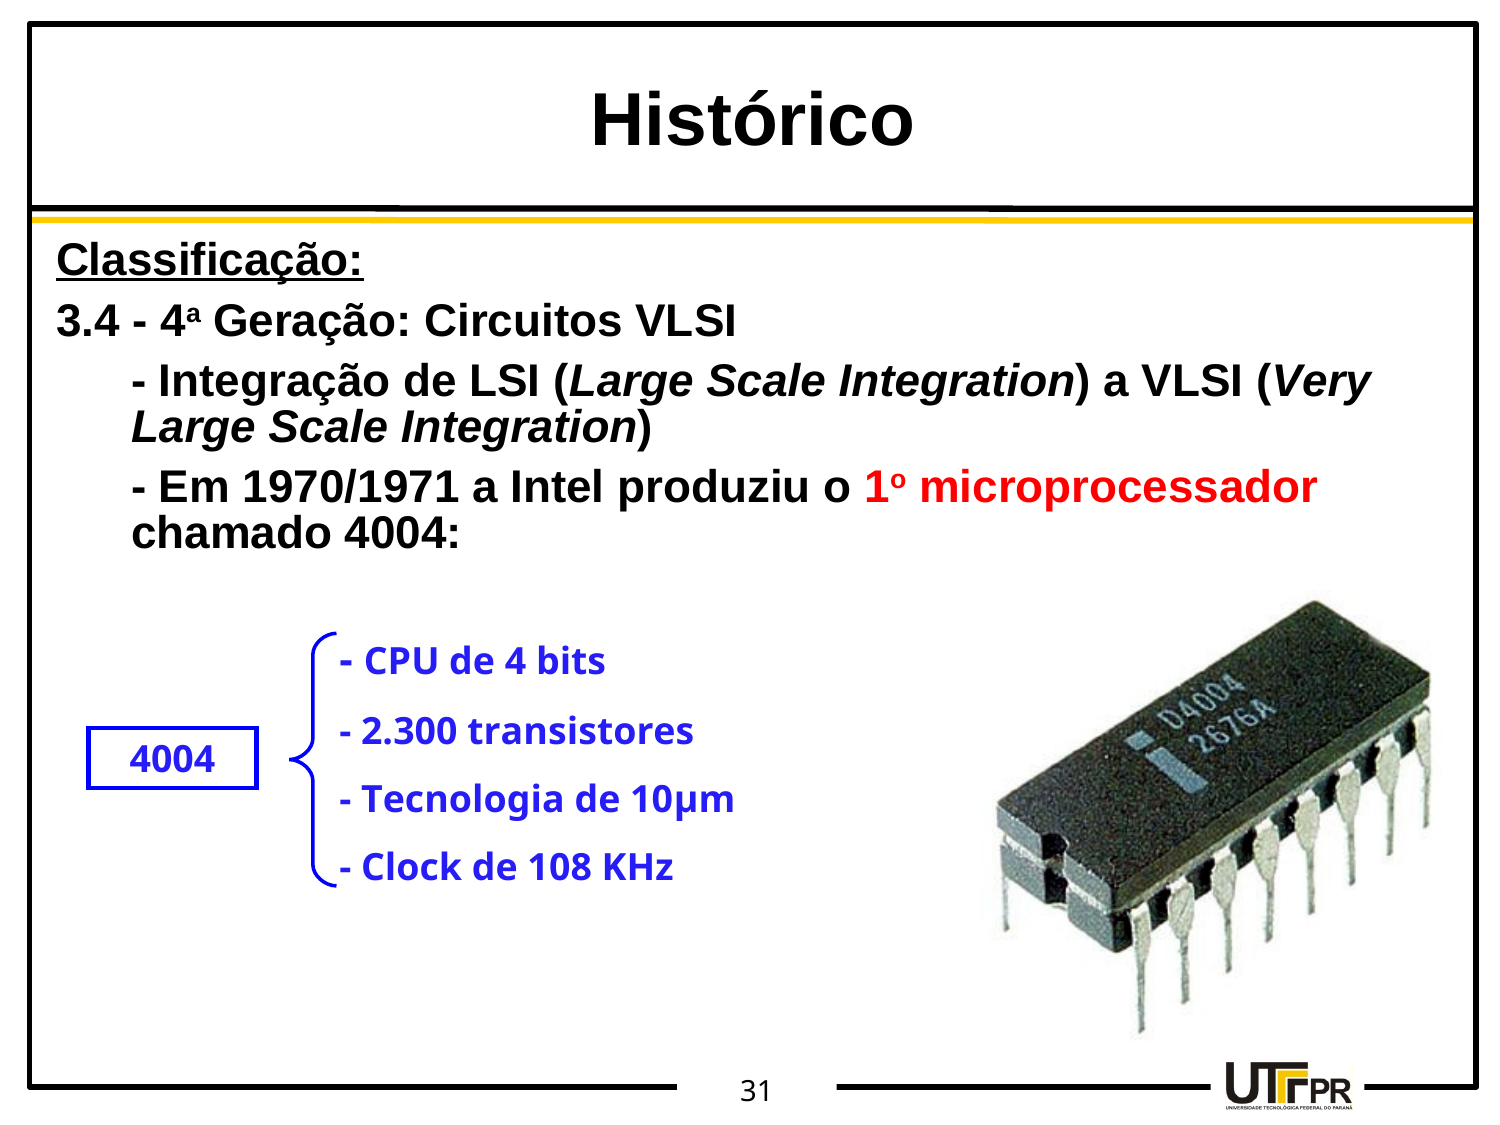

Histórico
# Classificação:
3.4 - 4a Geração: Circuitos VLSI
	- Integração de LSI (Large Scale Integration) a VLSI (Very Large Scale Integration)
	- Em 1970/1971 a Intel produziu o 1o microprocessador chamado 4004:
- CPU de 4 bits
- 2.300 transistores
- Tecnologia de 10µm
- Clock de 108 KHz
4004